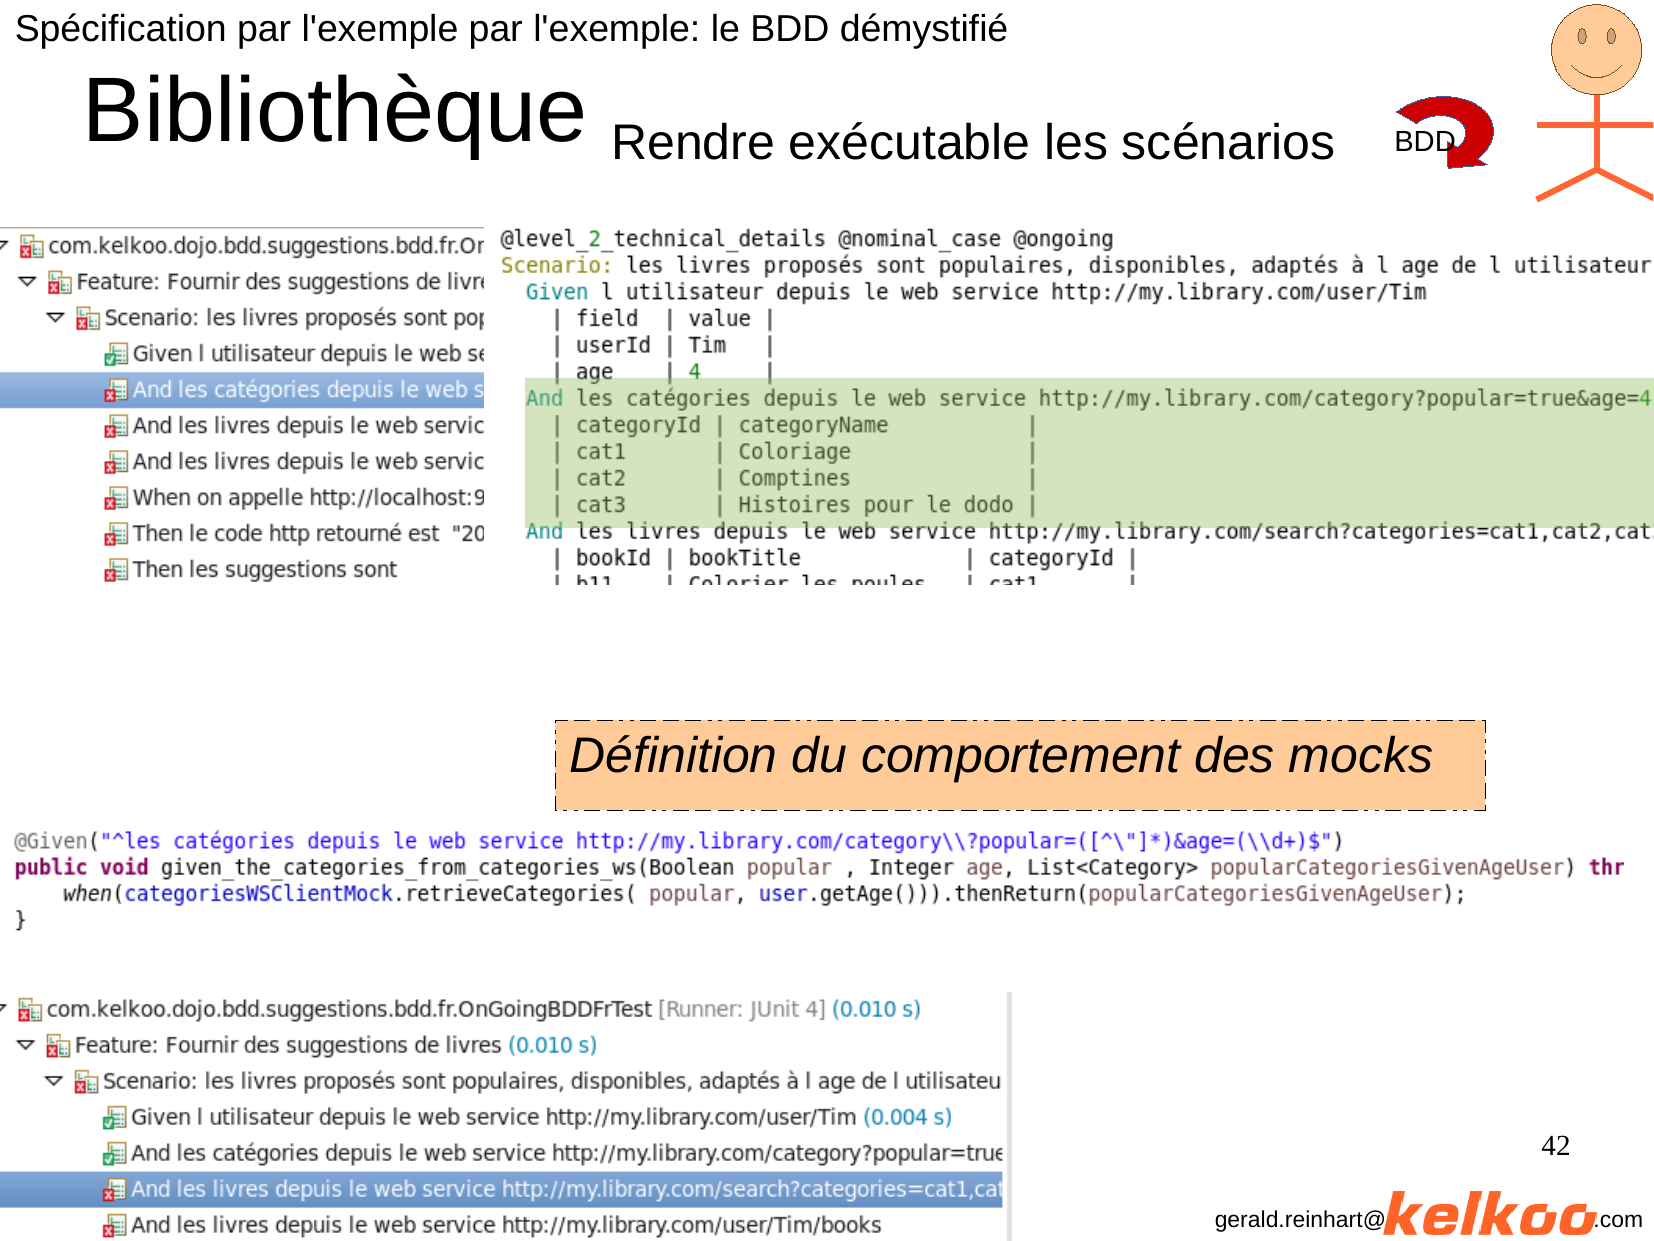

Spécification par l'exemple par l'exemple: le BDD démystifié
Bibliothèque
Rendre exécutable les scénarios
 DEV
BDD
Définition du comportement des mocks
42
 gerald.reinhart@ .com